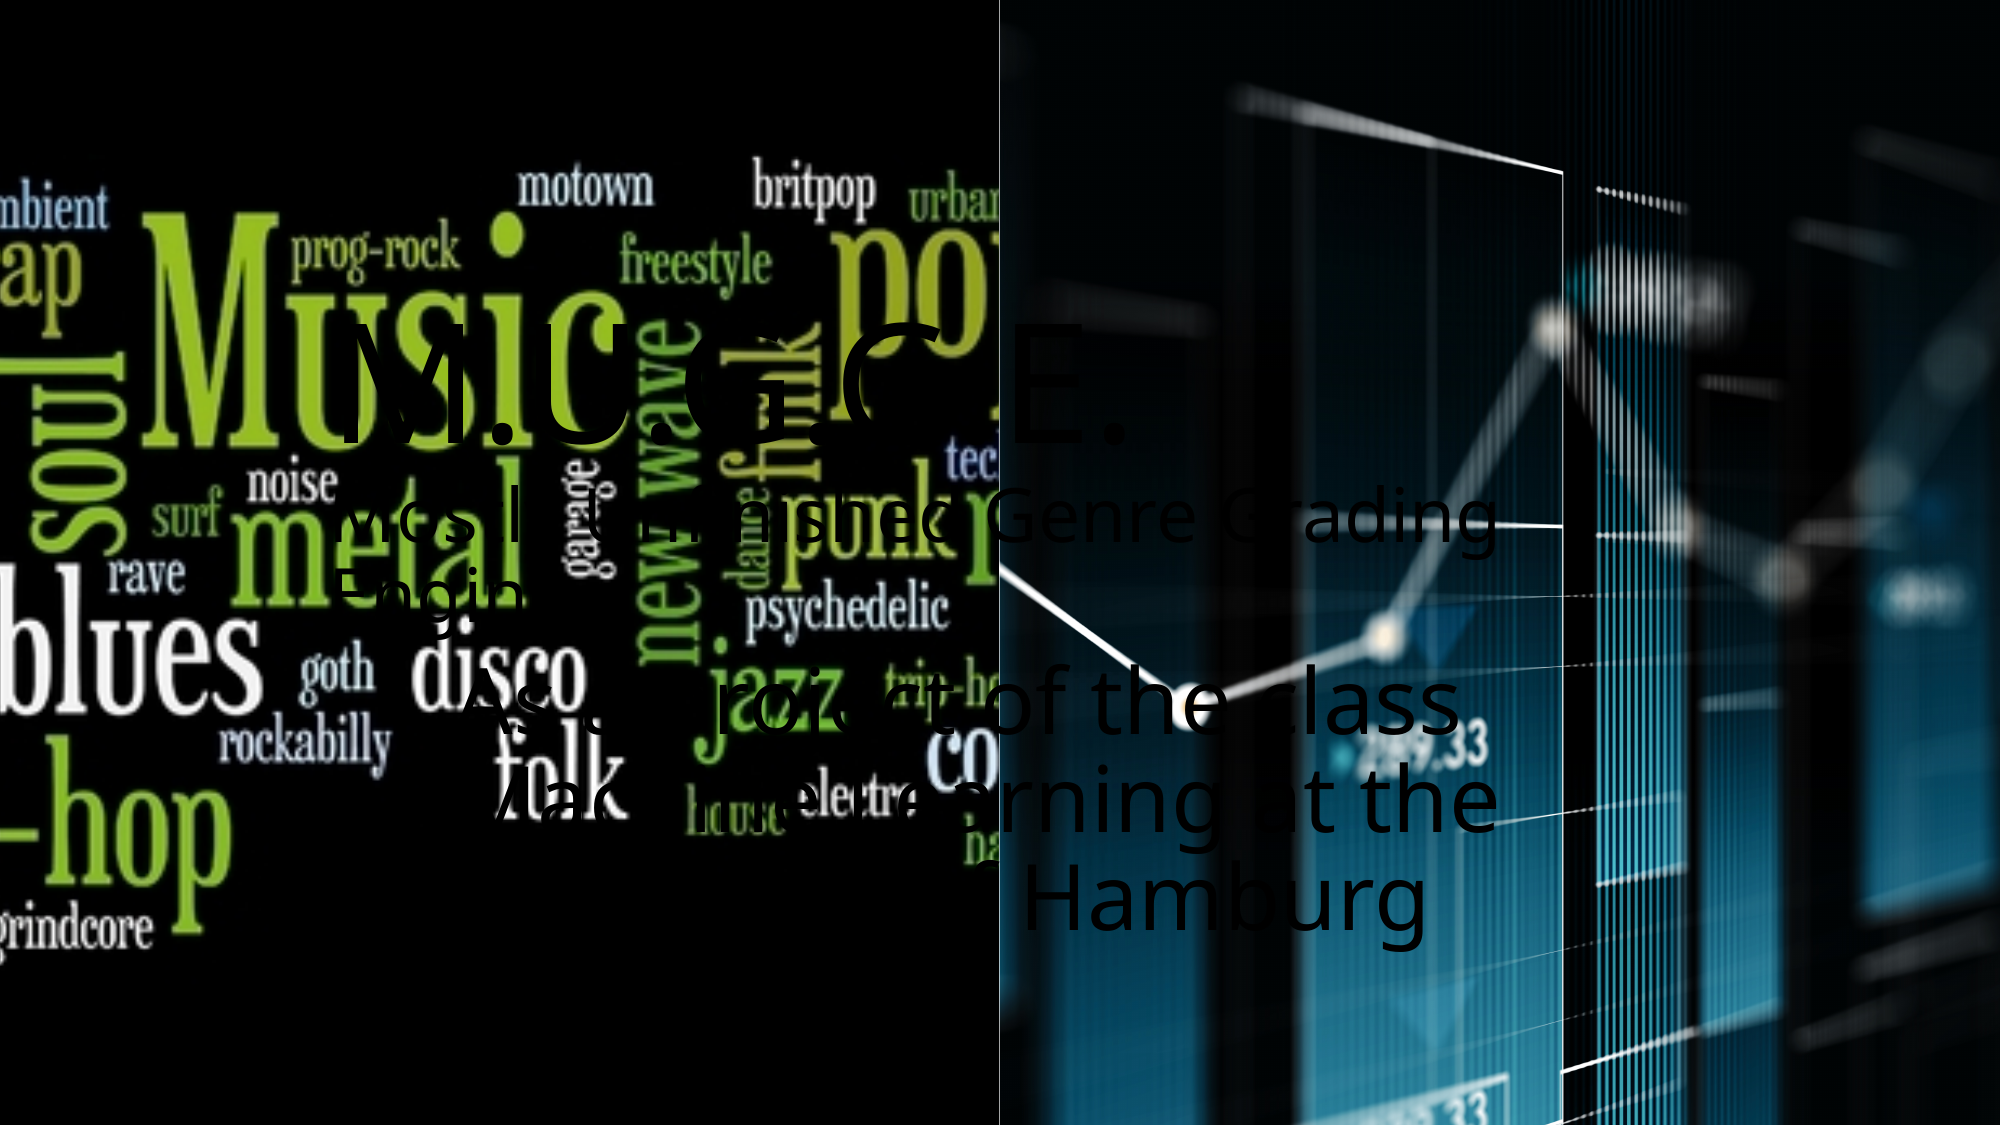

# M.U.G.G.E. Mostly Unfinished Genre Grading Engine
As a project of the class Machine Learning at the University of Hamburg